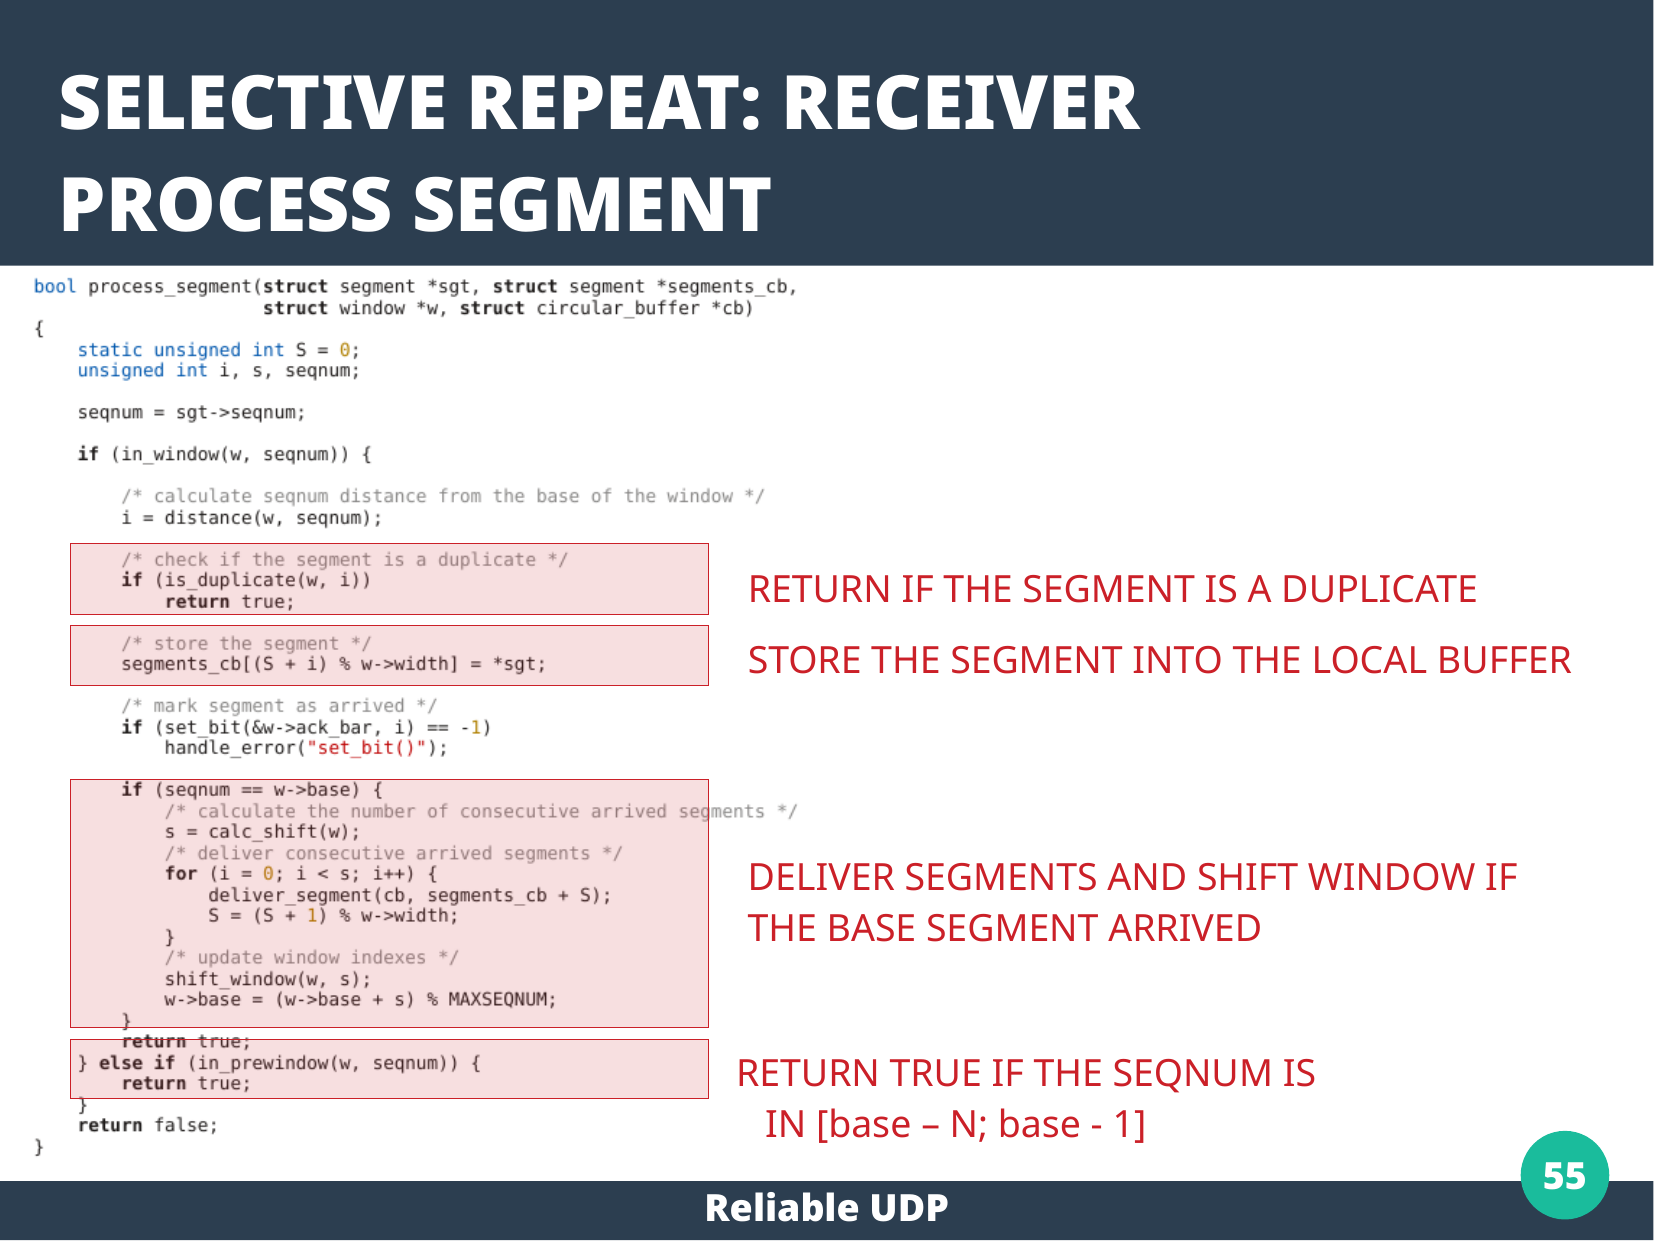

# SELECTIVE REPEAT: RECEIVER PROCESS SEGMENT
RETURN IF THE SEGMENT IS A DUPLICATE
STORE THE SEGMENT INTO THE LOCAL BUFFER
DELIVER SEGMENTS AND SHIFT WINDOW IF
THE BASE SEGMENT ARRIVED
RETURN TRUE IF THE SEQNUM IS
 IN [base – N; base - 1]
55
Reliable UDP